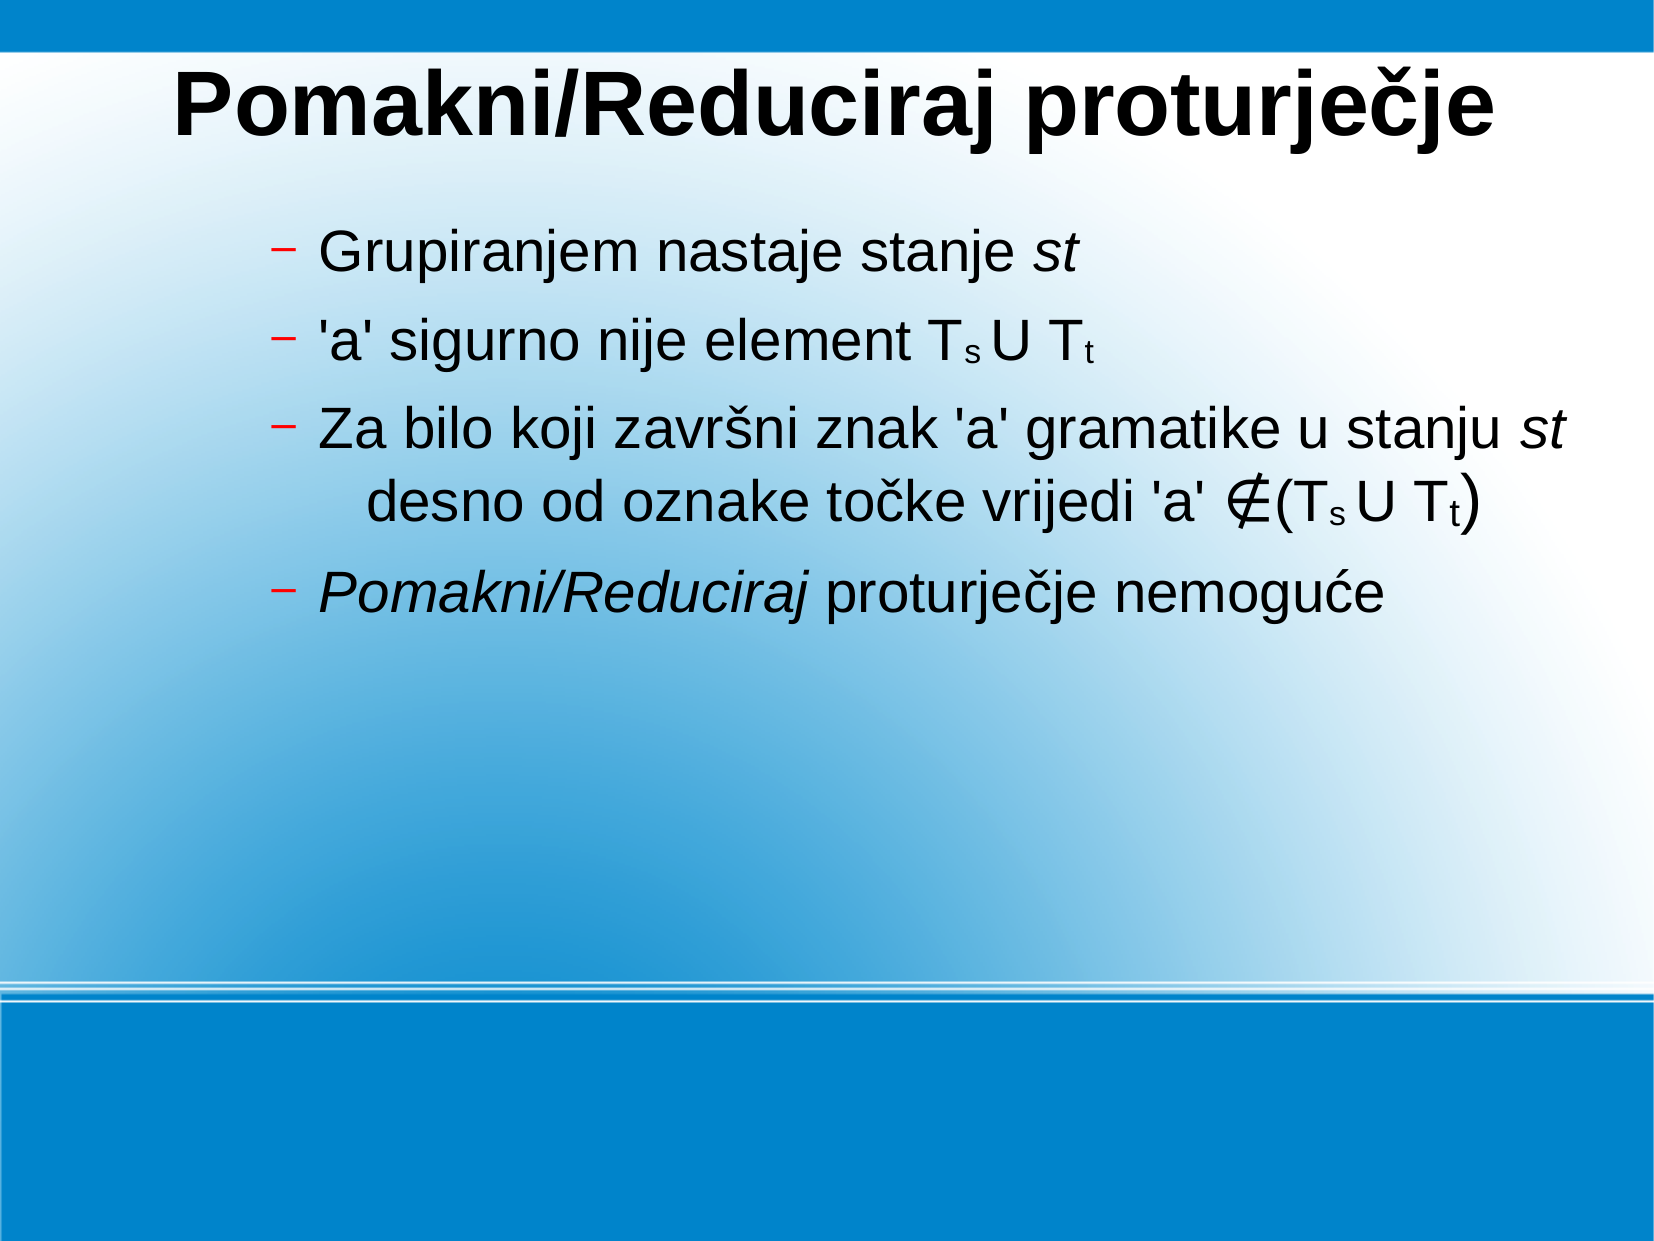

Pomakni/Reduciraj proturječje
Grupiranjem nastaje stanje st
'a' sigurno nije element Ts U Tt
Za bilo koji završni znak 'a' gramatike u stanju st desno od oznake točke vrijedi 'a' ∉(Ts U Tt)
Pomakni/Reduciraj proturječje nemoguće
#